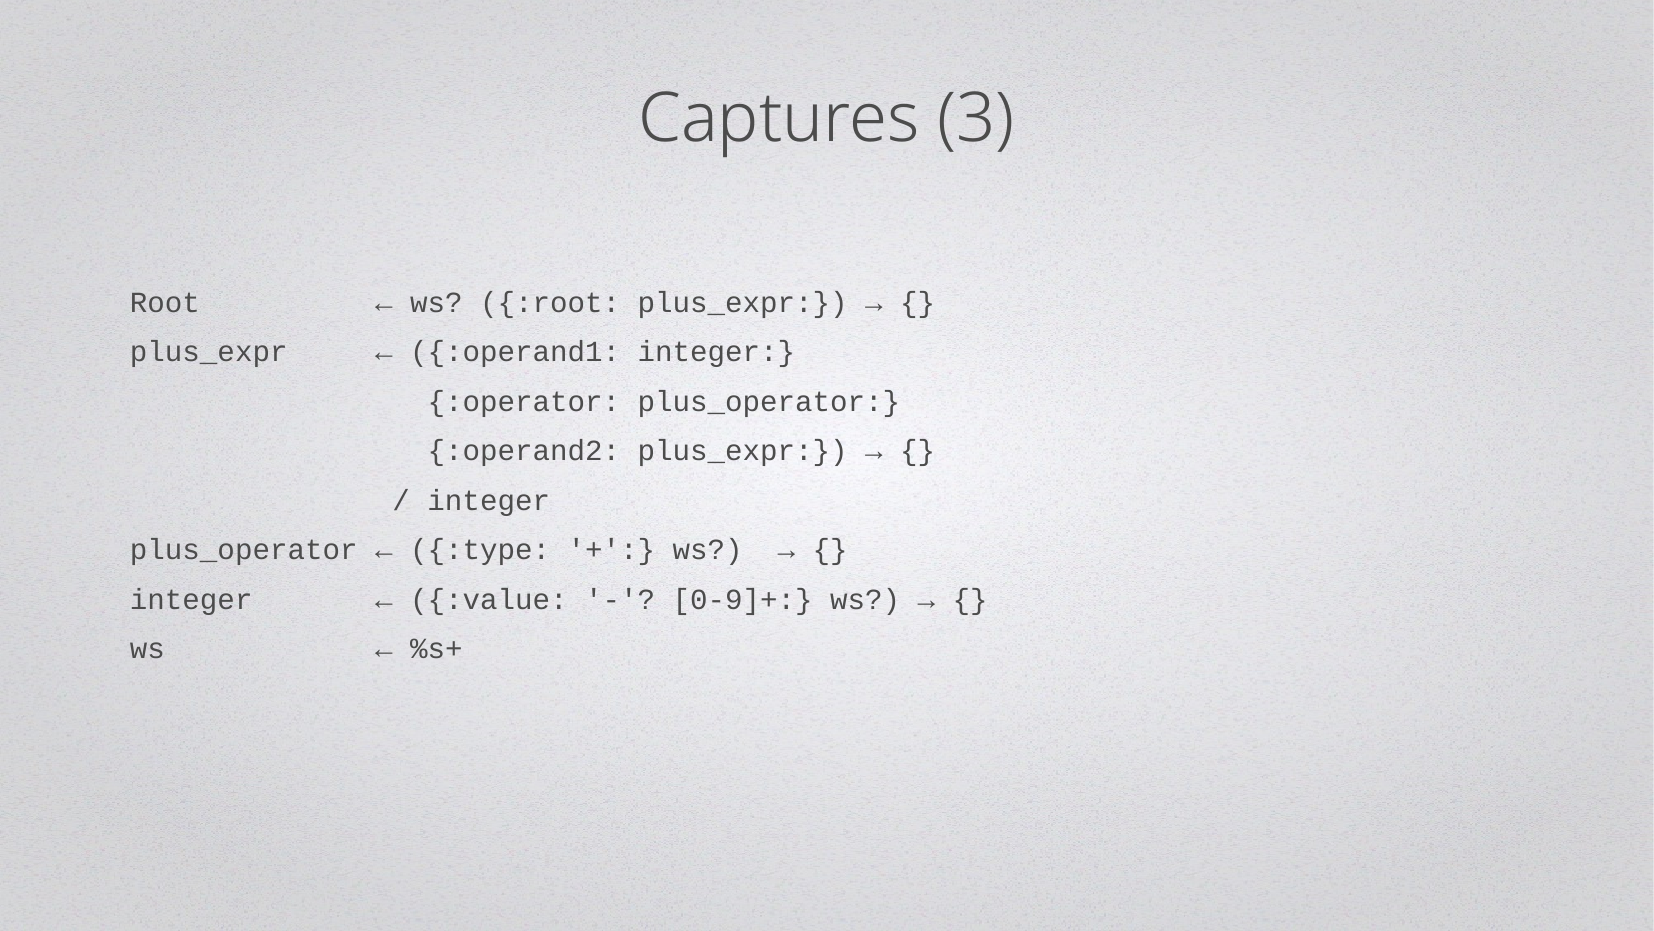

# Captures (3)
Root ← ws? ({:root: plus_expr:}) → {}
plus_expr ← ({:operand1: integer:}
 {:operator: plus_operator:}
 {:operand2: plus_expr:}) → {}
 / integer
plus_operator ← ({:type: '+':} ws?) → {}
integer ← ({:value: '-'? [0-9]+:} ws?) → {}
ws ← %s+